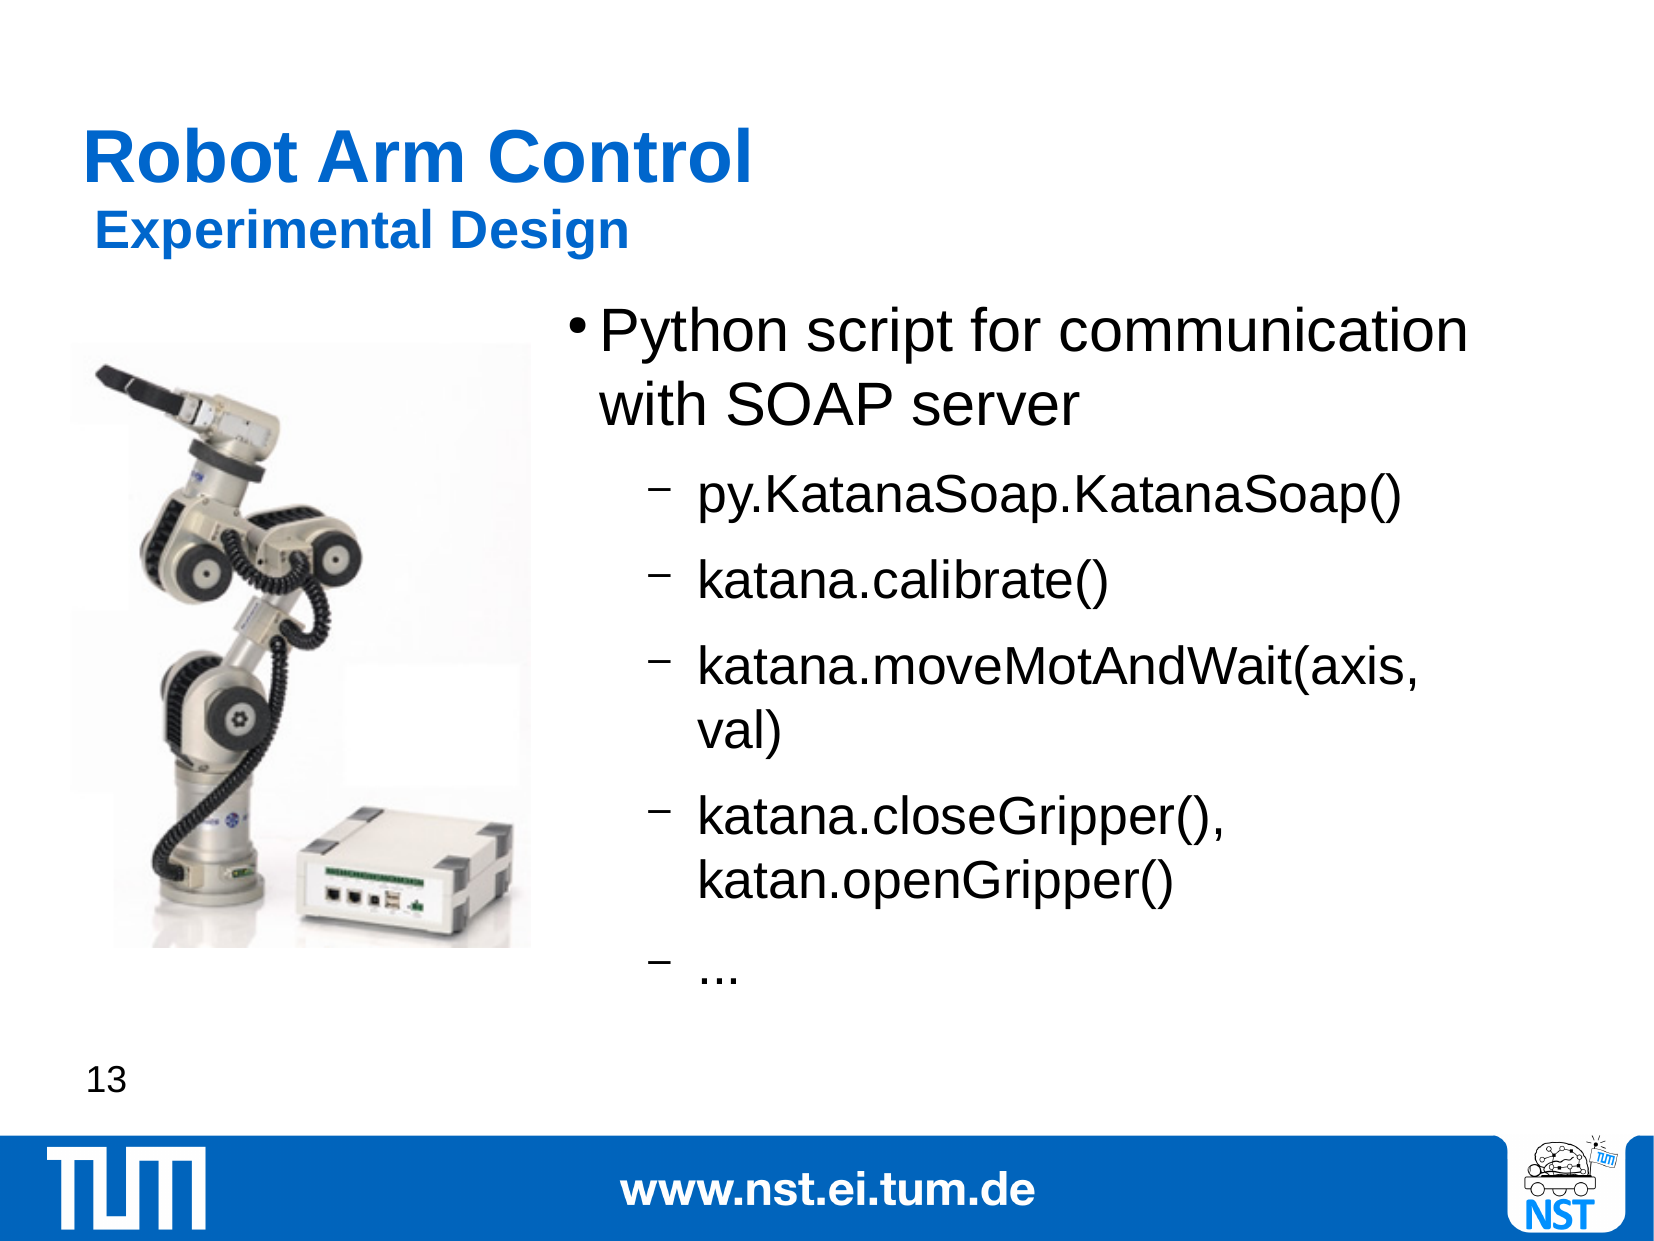

# Robot Arm Control
Experimental Design
Python script for communication with SOAP server
py.KatanaSoap.KatanaSoap()
katana.calibrate()
katana.moveMotAndWait(axis, val)
katana.closeGripper(), katan.openGripper()
...